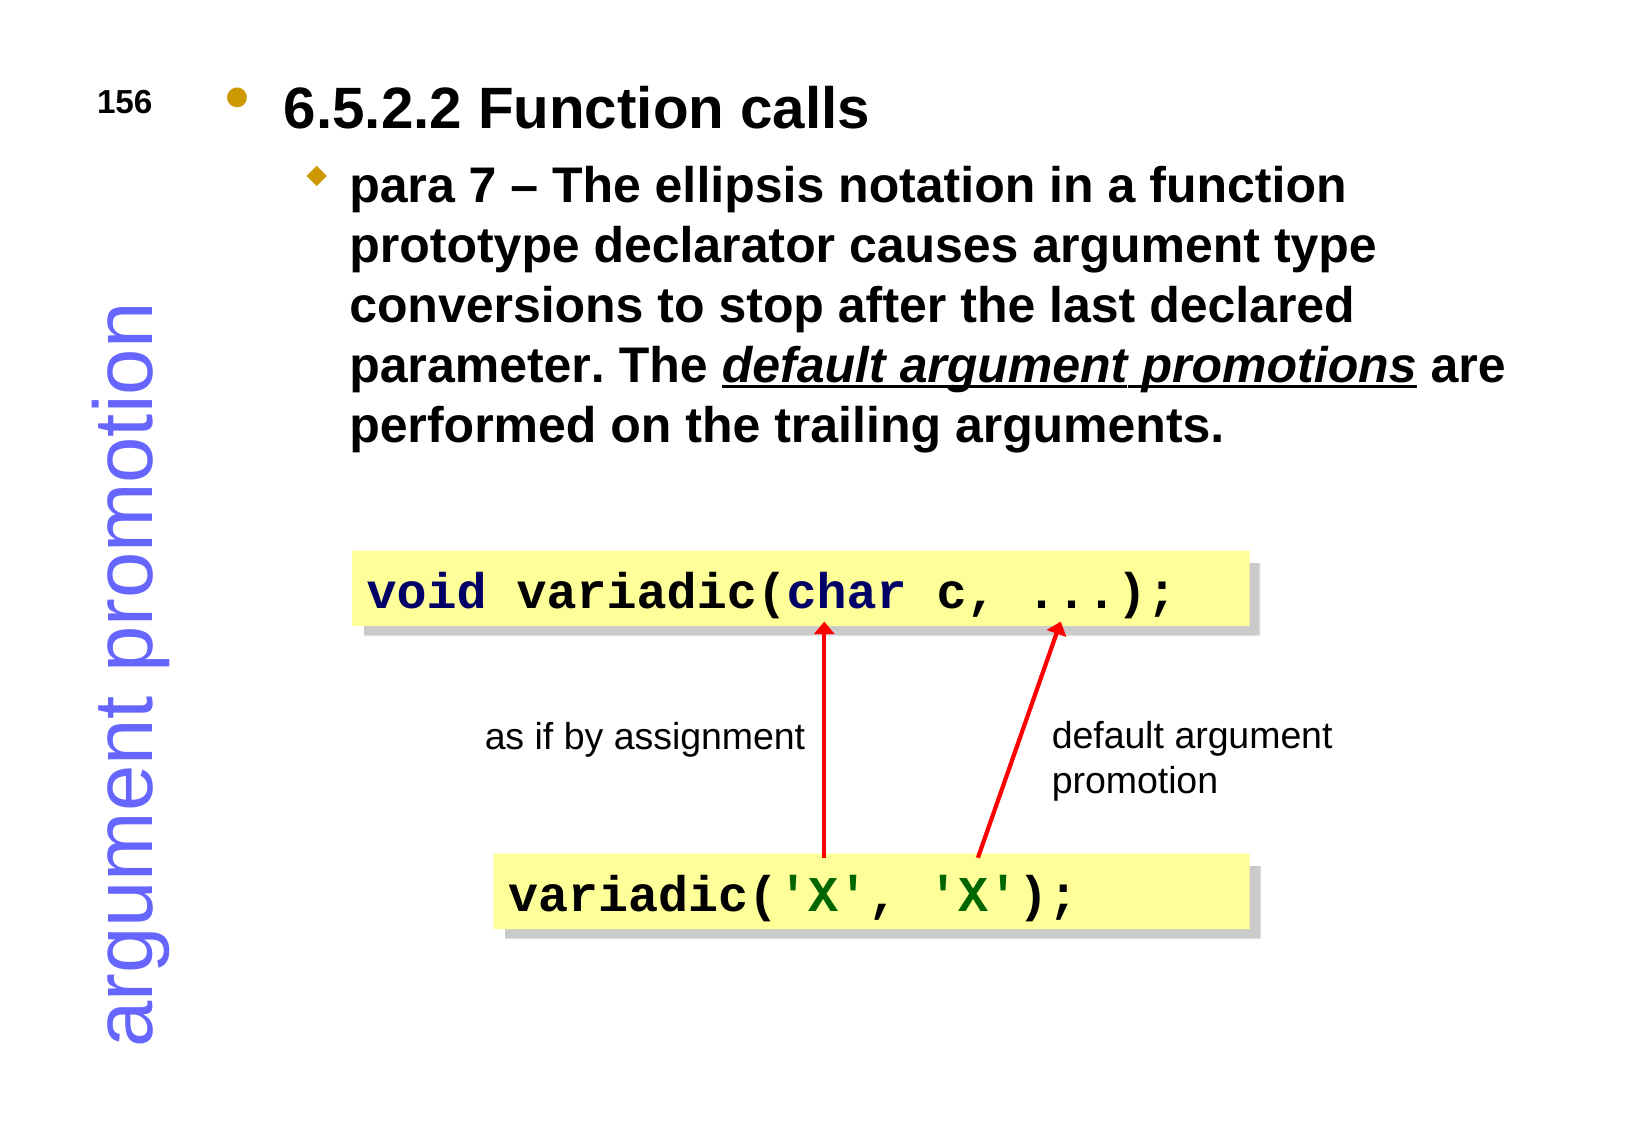

156
6.5.2.2 Function calls
para 7 – The ellipsis notation in a function prototype declarator causes argument type conversions to stop after the last declared parameter. The default argument promotions are performed on the trailing arguments.
void variadic(char c, ...);
# argument promotion
default argument promotion
as if by assignment
variadic('X', 'X');